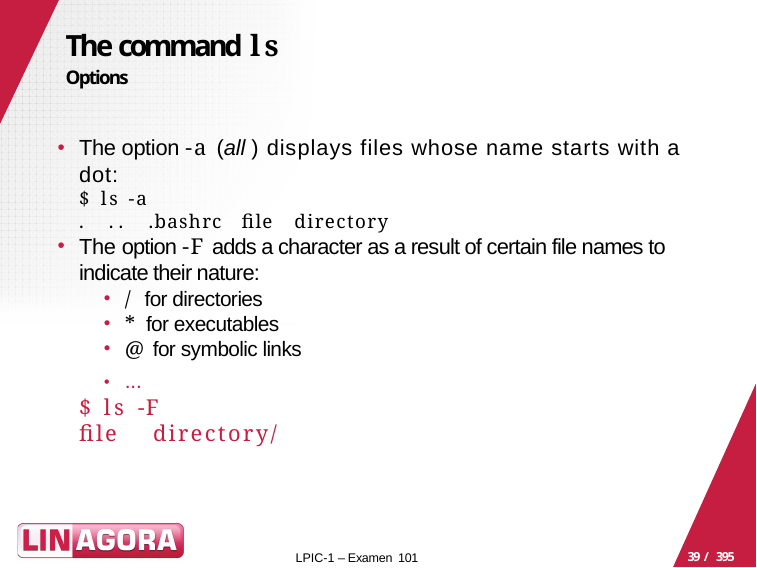

The command ls
Options
The option -a (all ) displays files whose name starts with a dot:
$ ls -a
. .. .bashrc file directory
The option -F adds a character as a result of certain file names to indicate their nature:
/ for directories
* for executables
@ for symbolic links
• ...
$ ls -F
file	directory/
LPIC-1 – Examen 101